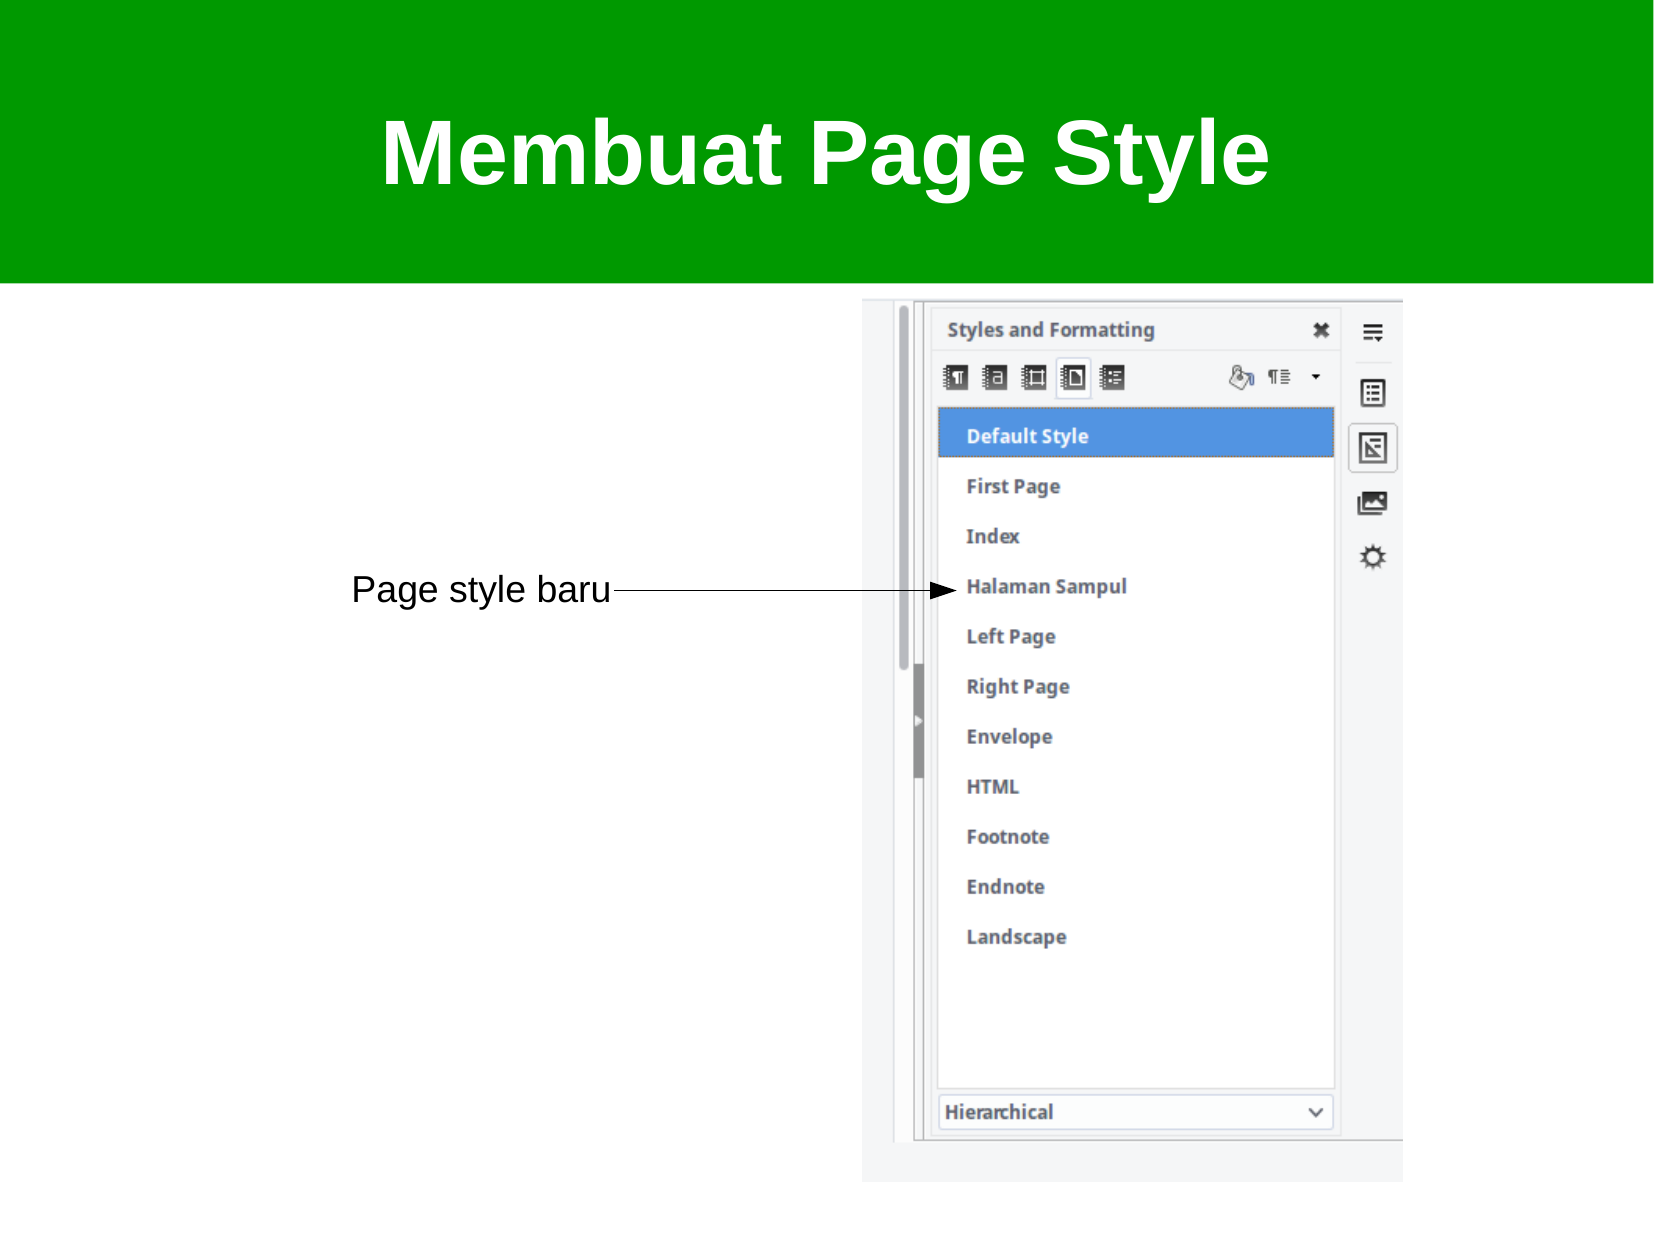

# Membuat Page Style
Page style baru